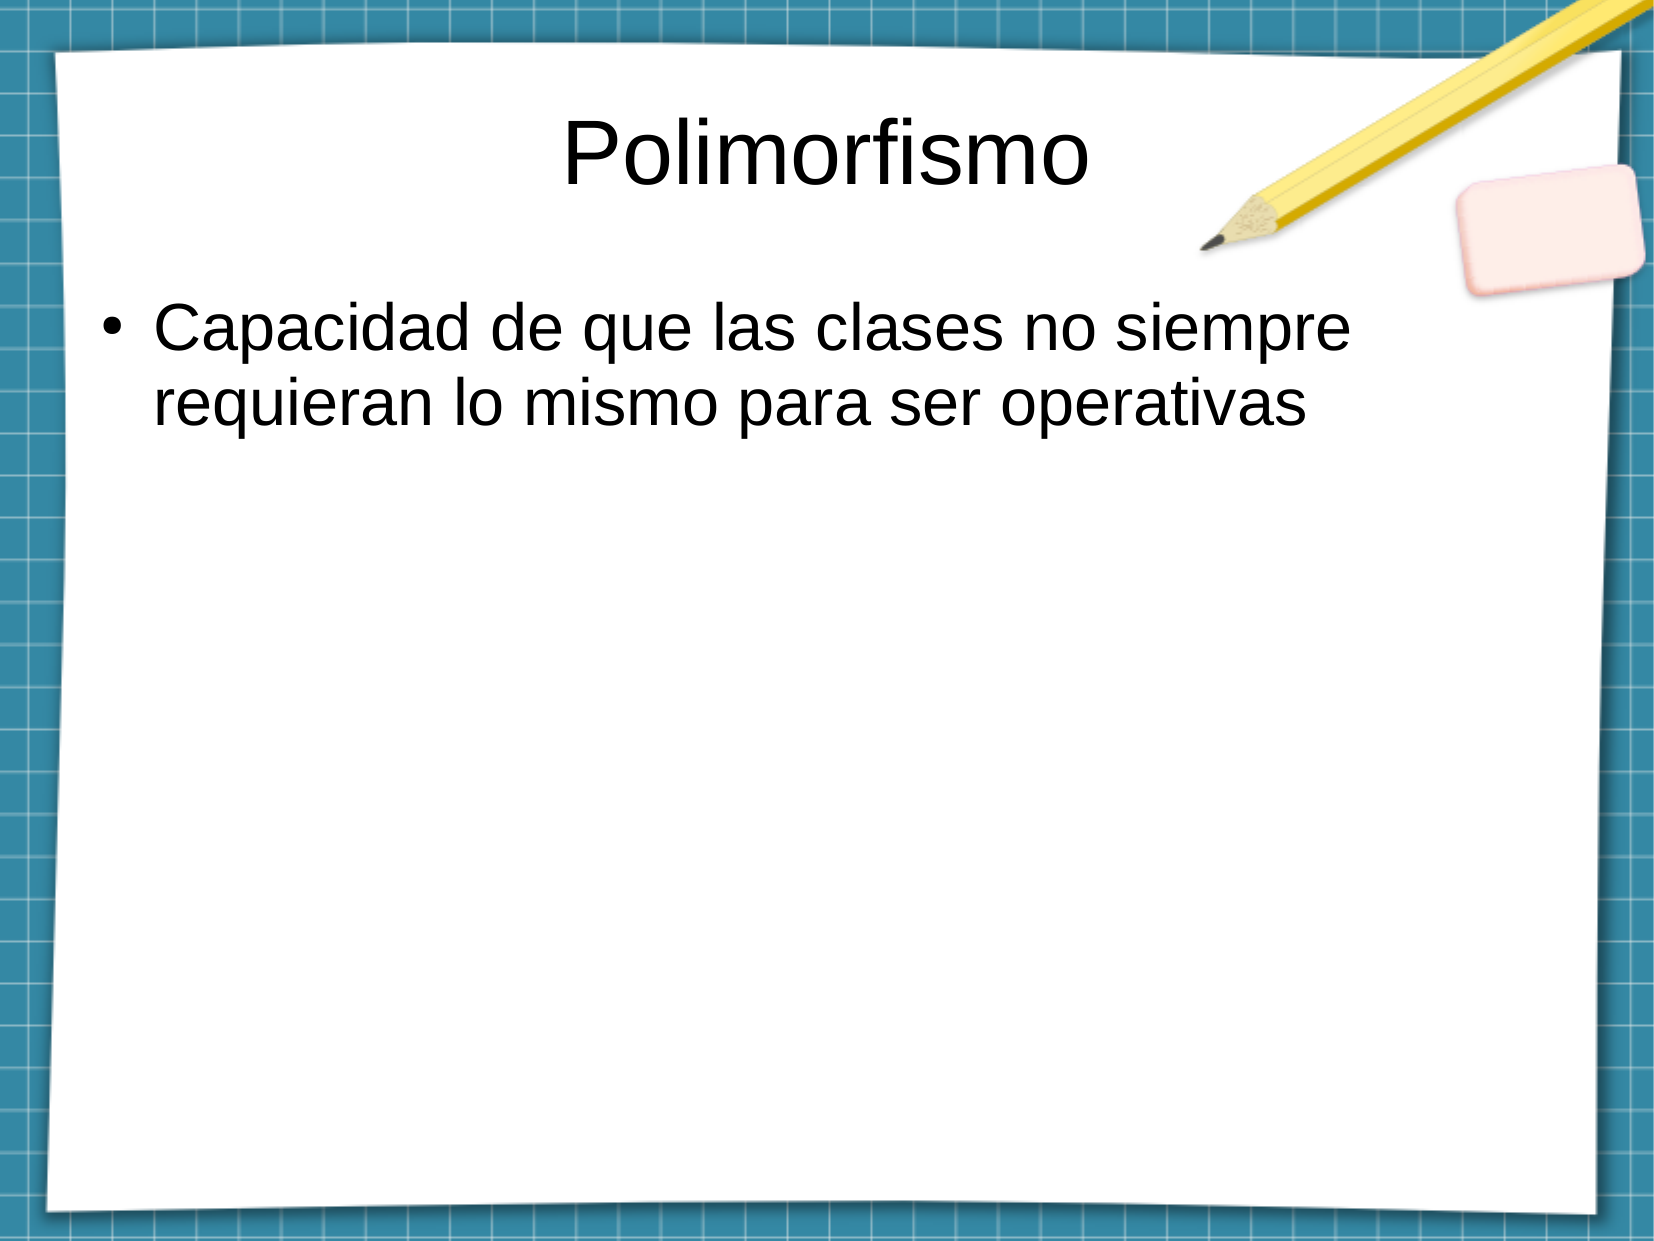

# Polimorfismo
Capacidad de que las clases no siempre requieran lo mismo para ser operativas